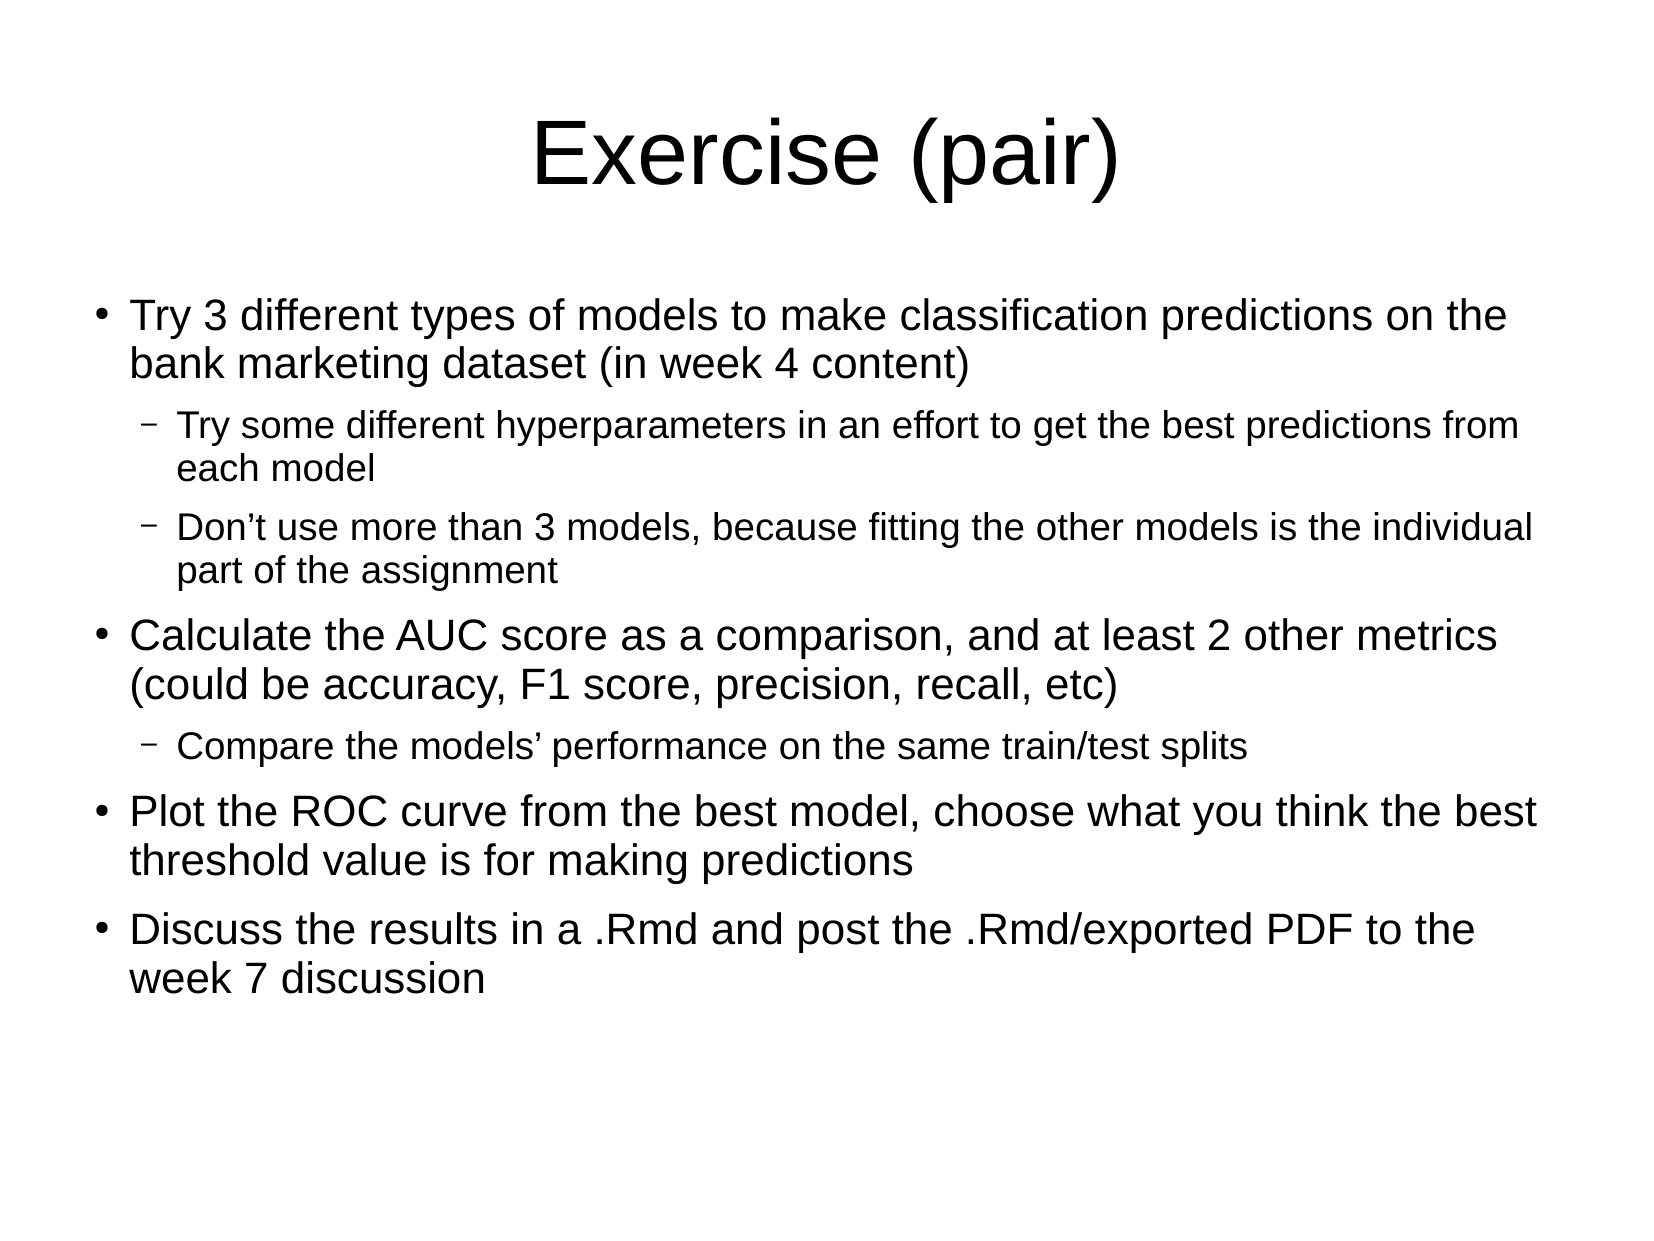

# Exercise (pair)
Try 3 different types of models to make classification predictions on the bank marketing dataset (in week 4 content)
Try some different hyperparameters in an effort to get the best predictions from each model
Don’t use more than 3 models, because fitting the other models is the individual part of the assignment
Calculate the AUC score as a comparison, and at least 2 other metrics (could be accuracy, F1 score, precision, recall, etc)
Compare the models’ performance on the same train/test splits
Plot the ROC curve from the best model, choose what you think the best threshold value is for making predictions
Discuss the results in a .Rmd and post the .Rmd/exported PDF to the week 7 discussion